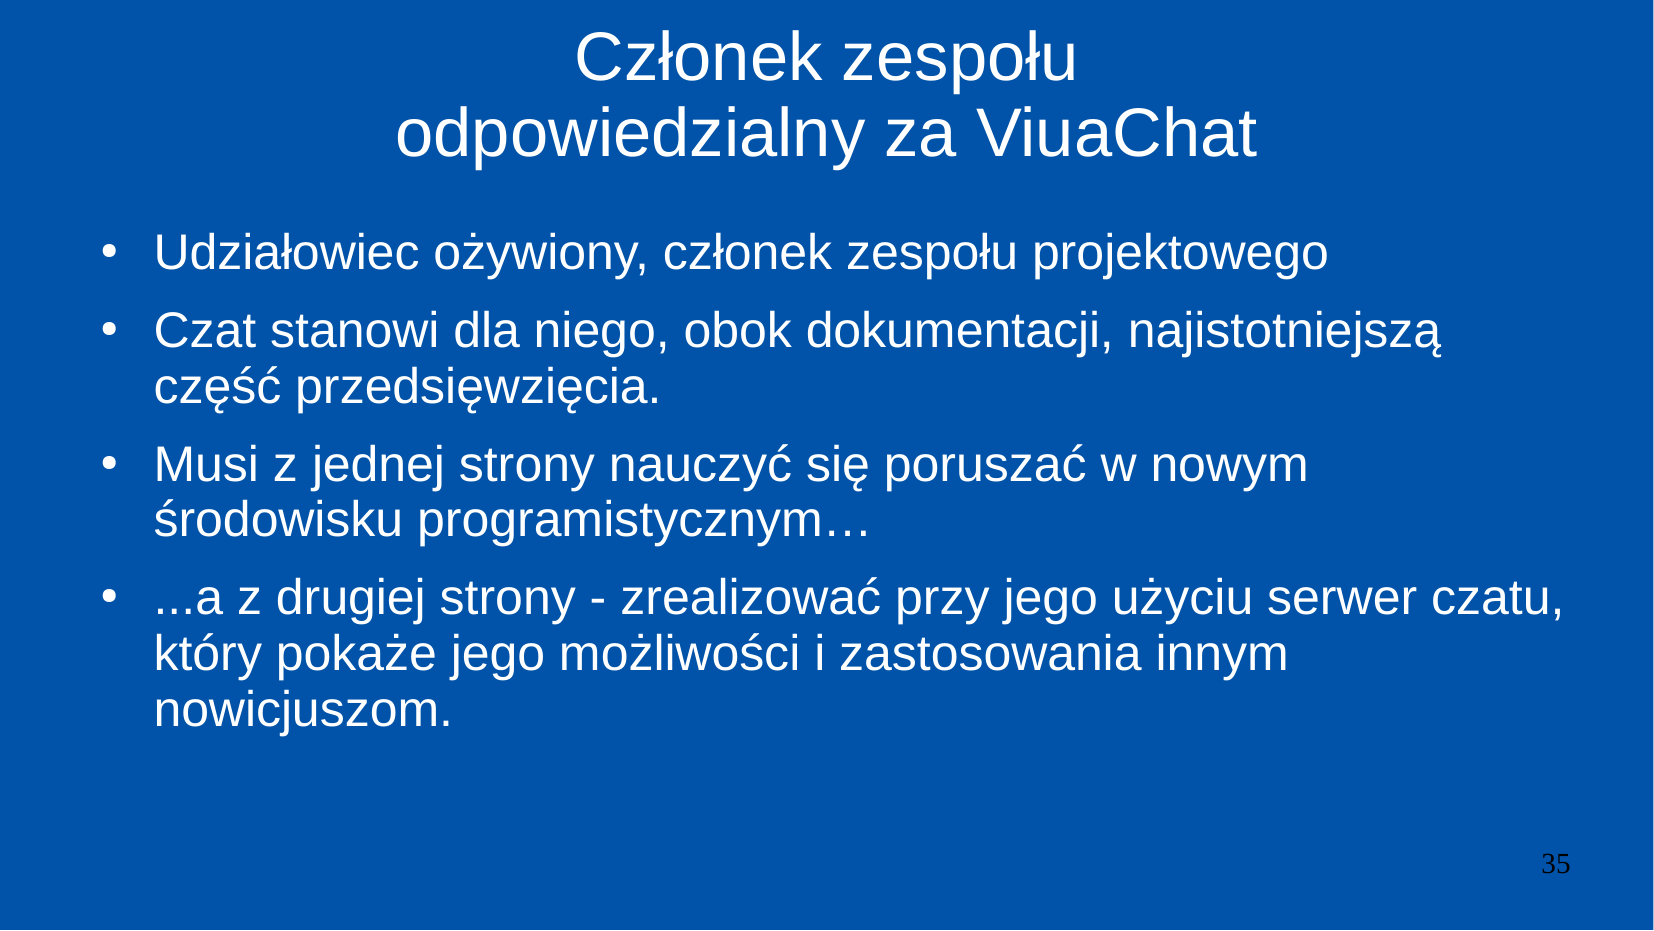

# Członek zespołu odpowiedzialny za ViuaChat
Udziałowiec ożywiony, członek zespołu projektowego
Czat stanowi dla niego, obok dokumentacji, najistotniejszą część przedsięwzięcia.
Musi z jednej strony nauczyć się poruszać w nowym środowisku programistycznym…
...a z drugiej strony - zrealizować przy jego użyciu serwer czatu, który pokaże jego możliwości i zastosowania innym nowicjuszom.
35